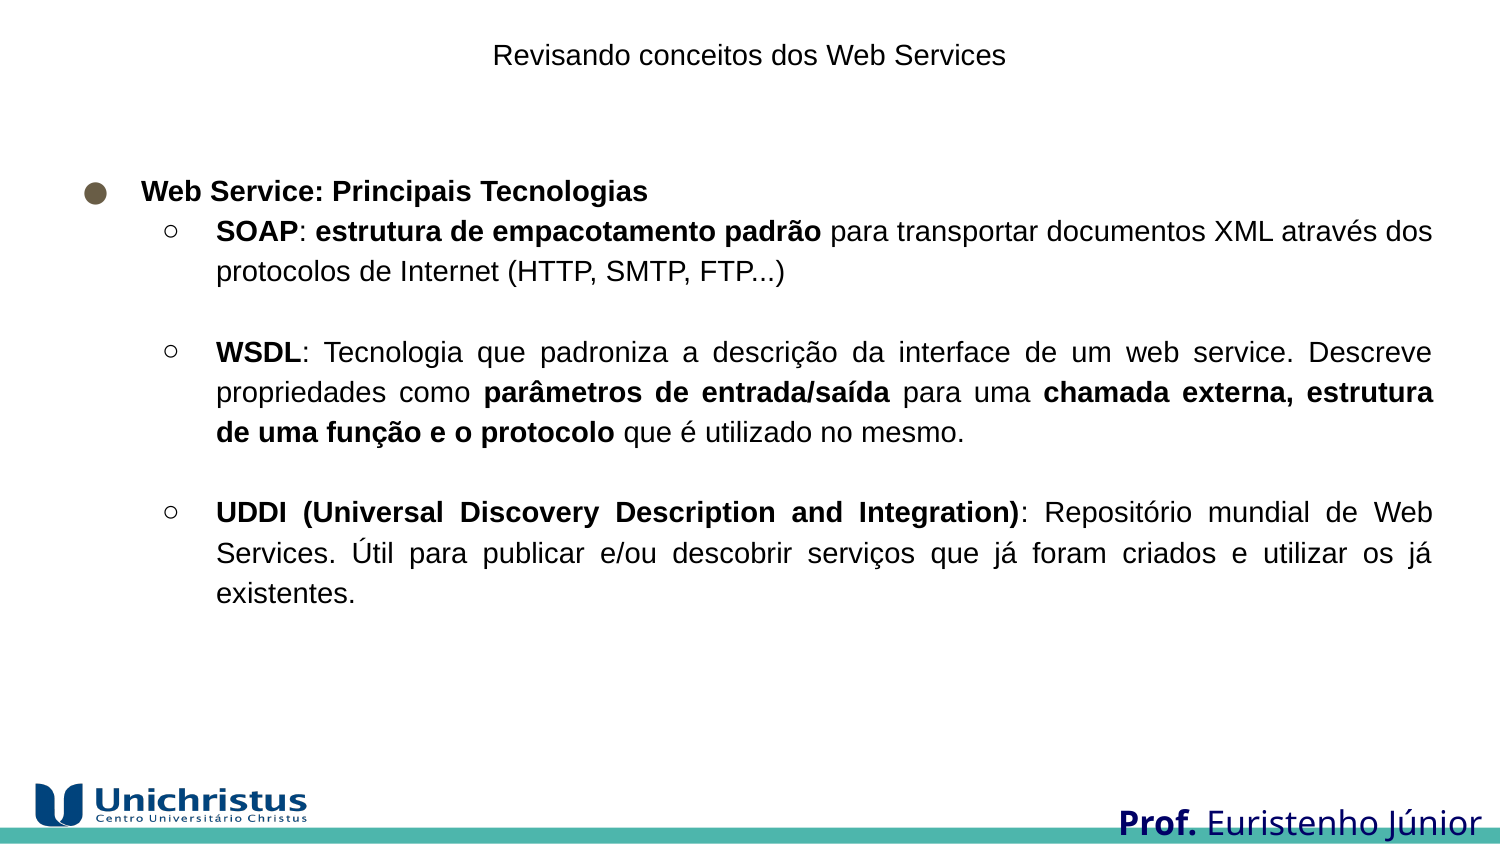

# Revisando conceitos dos Web Services
Web Service: Principais Tecnologias
SOAP: estrutura de empacotamento padrão para transportar documentos XML através dos protocolos de Internet (HTTP, SMTP, FTP...)
WSDL: Tecnologia que padroniza a descrição da interface de um web service. Descreve propriedades como parâmetros de entrada/saída para uma chamada externa, estrutura de uma função e o protocolo que é utilizado no mesmo.
UDDI (Universal Discovery Description and Integration): Repositório mundial de Web Services. Útil para publicar e/ou descobrir serviços que já foram criados e utilizar os já existentes.
Prof. Euristenho Júnior